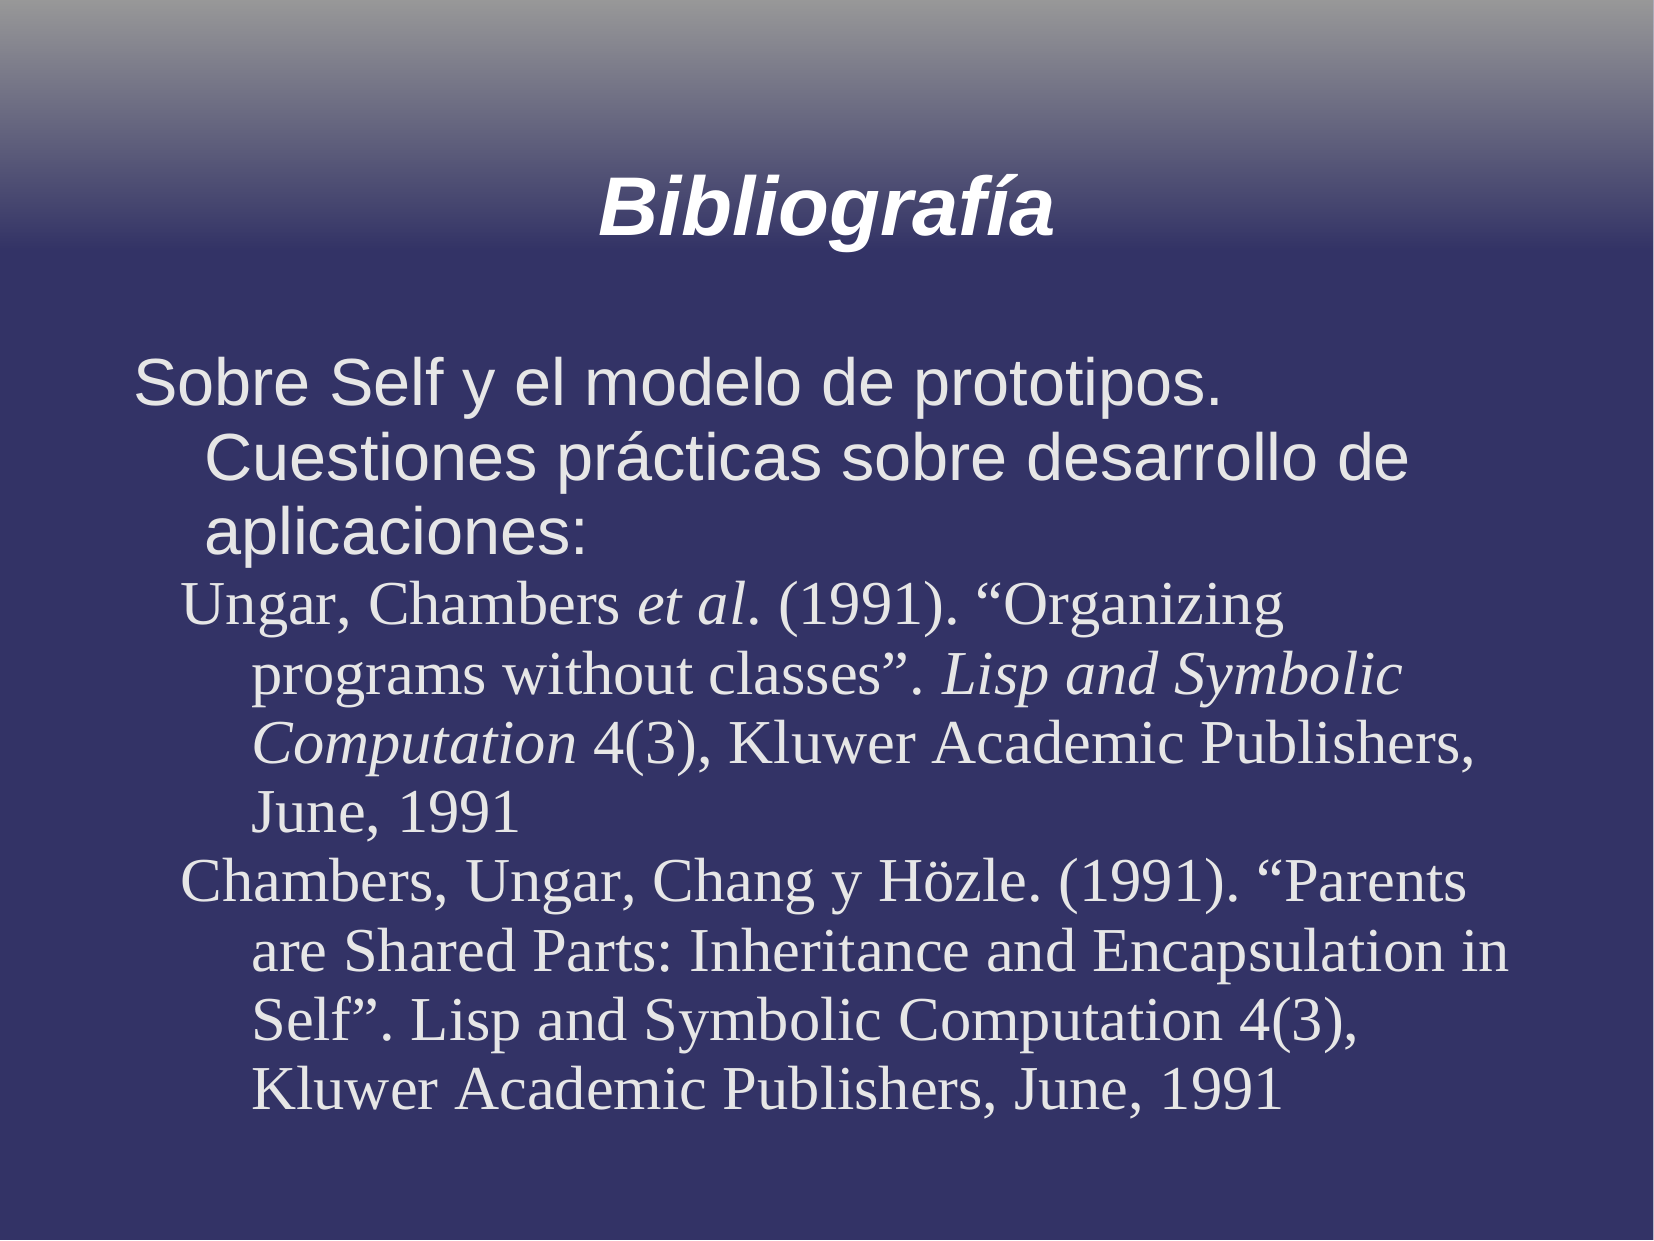

# Bibliografía
Sobre Self y el modelo de prototipos. Cuestiones prácticas sobre desarrollo de aplicaciones:
Ungar, Chambers et al. (1991). “Organizing programs without classes”. Lisp and Symbolic Computation 4(3), Kluwer Academic Publishers, June, 1991
Chambers, Ungar, Chang y Hözle. (1991). “Parents are Shared Parts: Inheritance and Encapsulation in Self”. Lisp and Symbolic Computation 4(3), Kluwer Academic Publishers, June, 1991